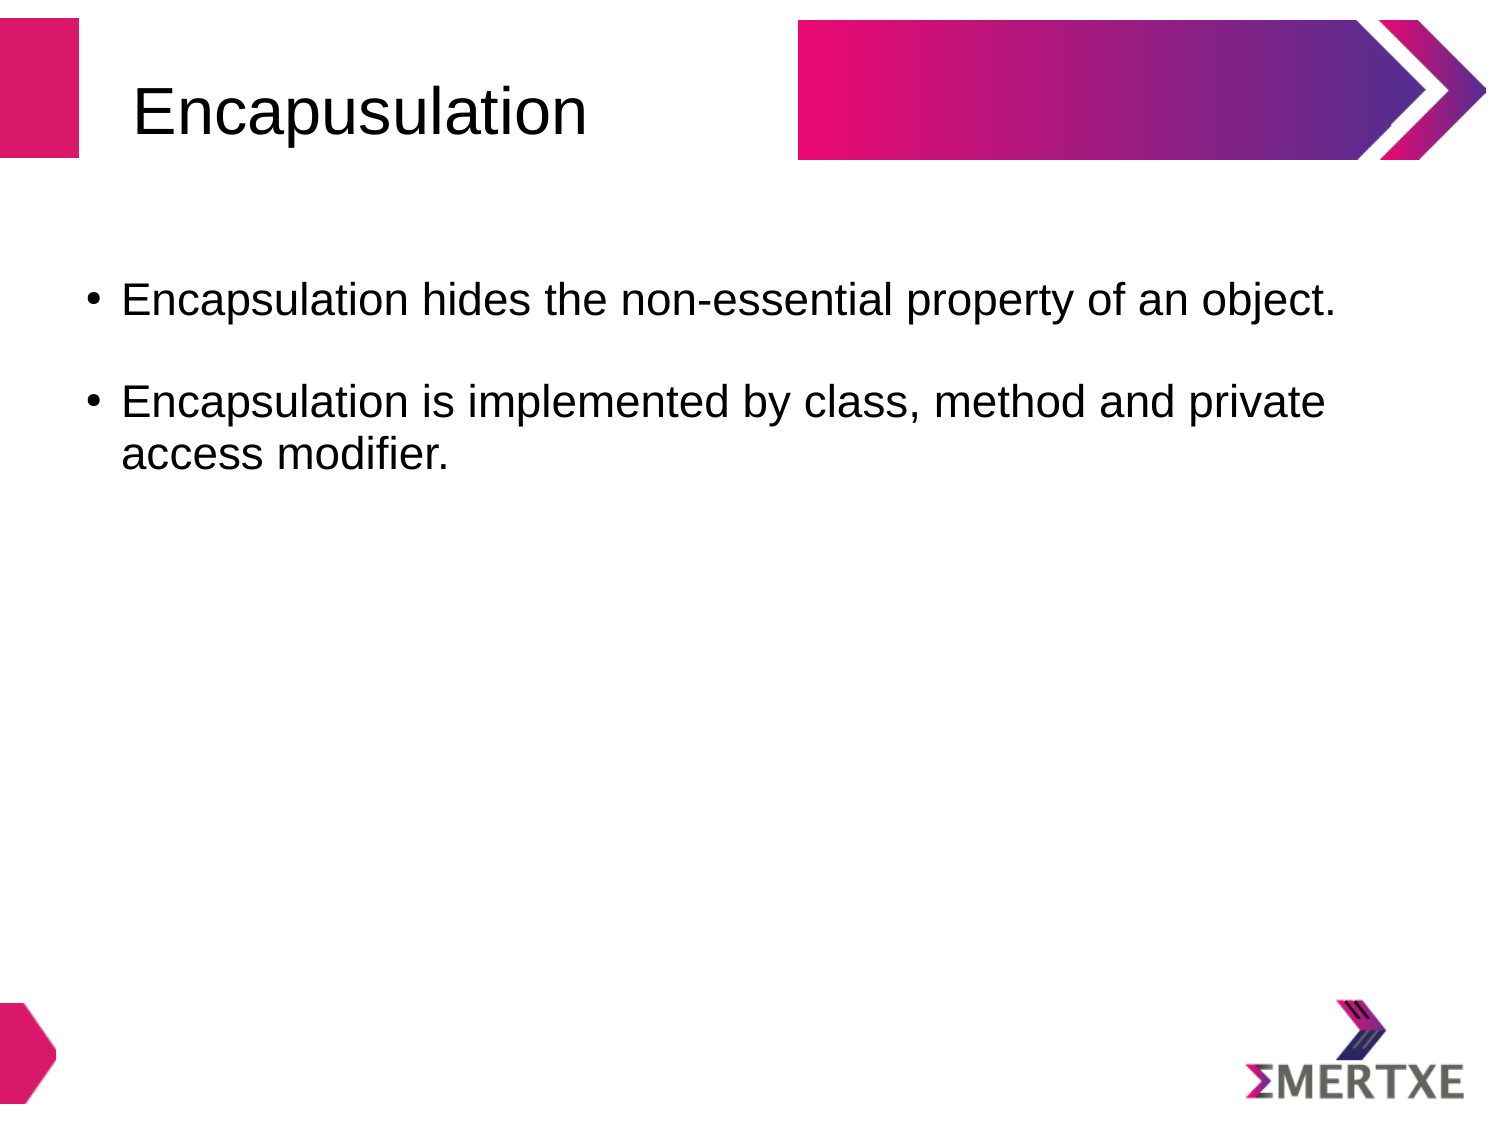

Encapusulation
Encapsulation hides the non-essential property of an object.
Encapsulation is implemented by class, method and private access modifier.